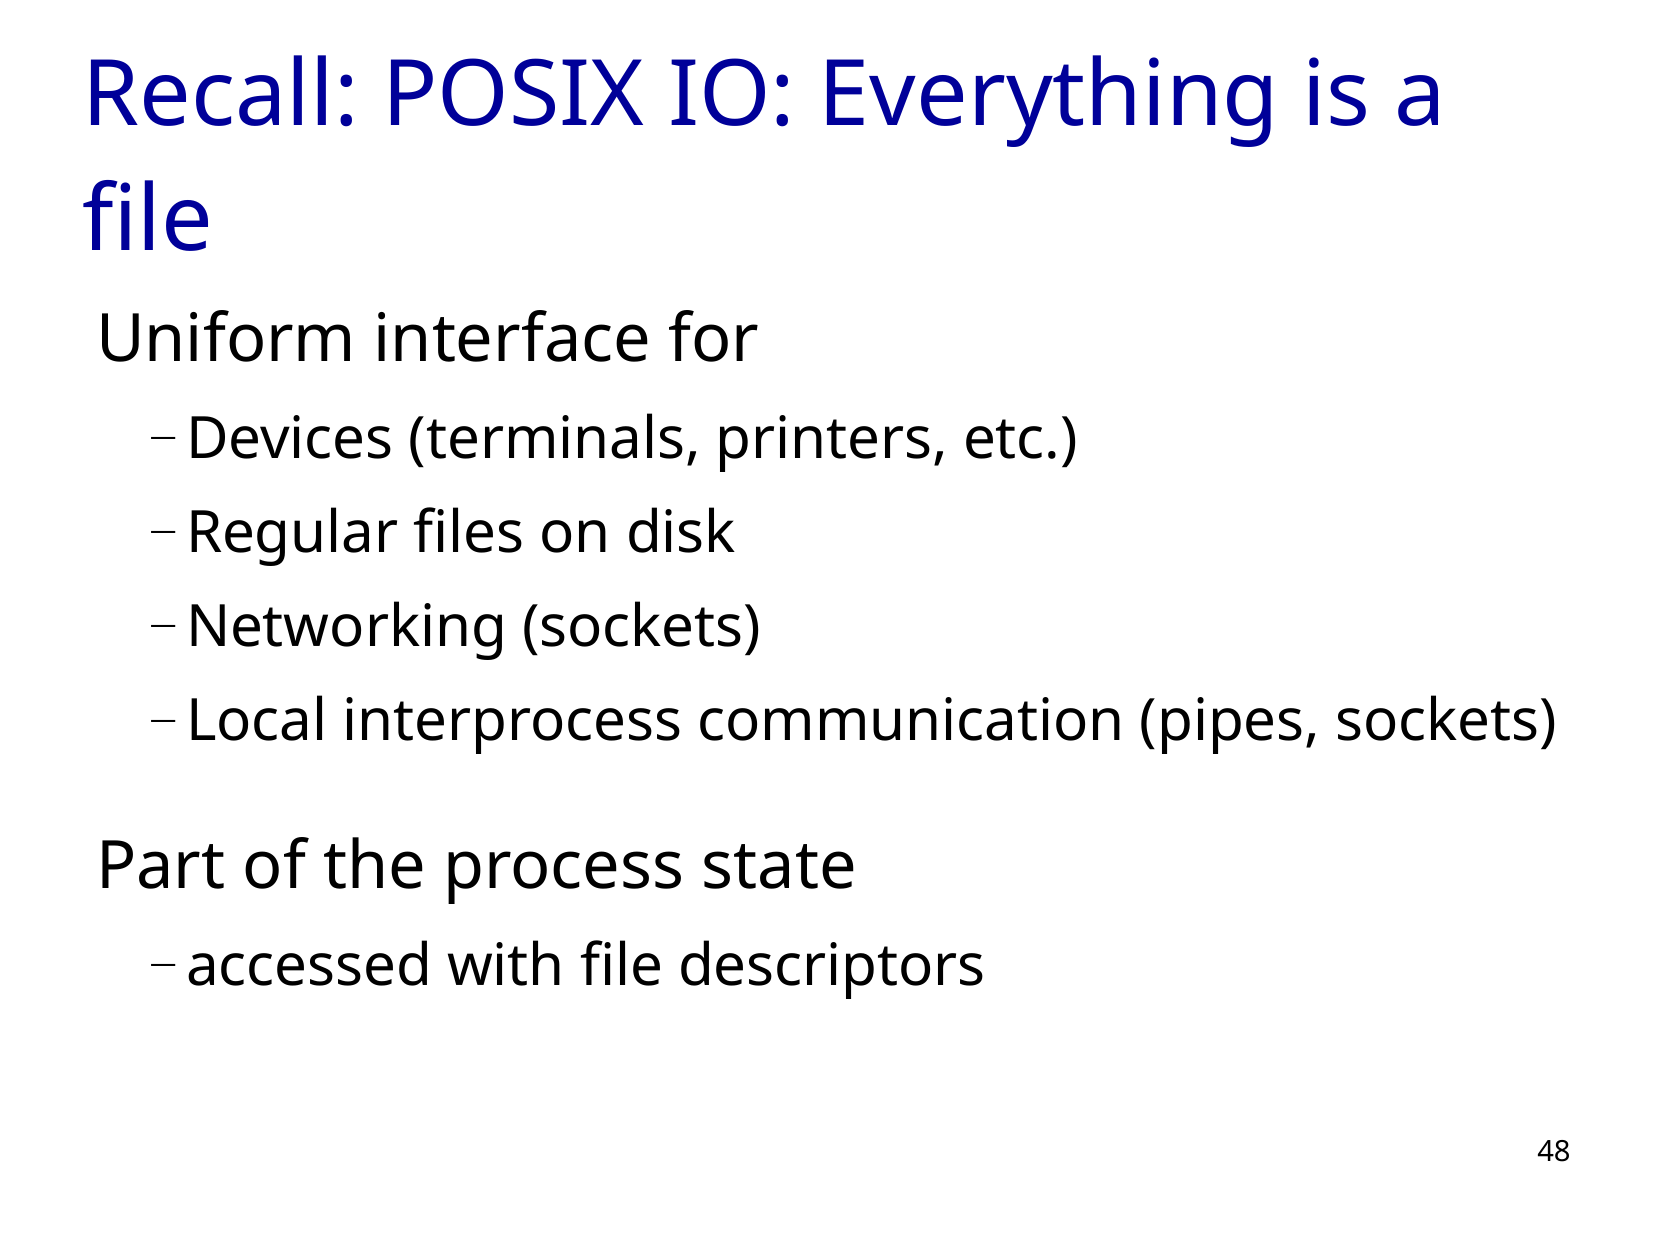

# Recall: POSIX IO: Everything is a file
Uniform interface for
Devices (terminals, printers, etc.)
Regular files on disk
Networking (sockets)
Local interprocess communication (pipes, sockets)
Part of the process state
accessed with file descriptors
48